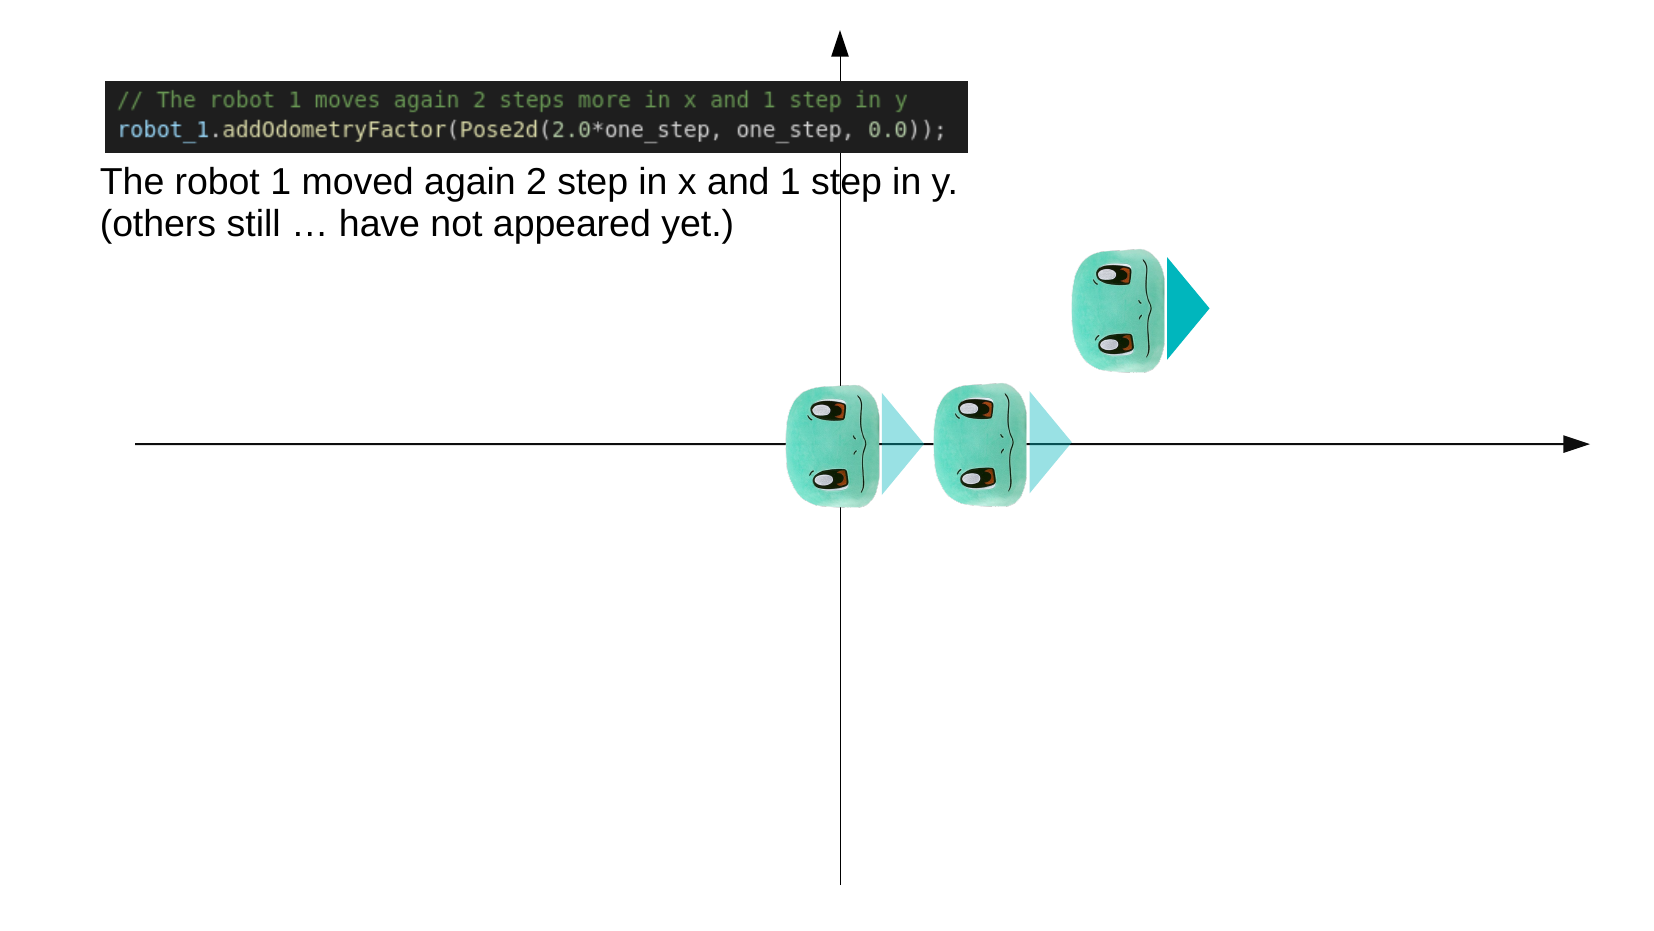

The robot 1 moved again 2 step in x and 1 step in y.
(others still … have not appeared yet.)